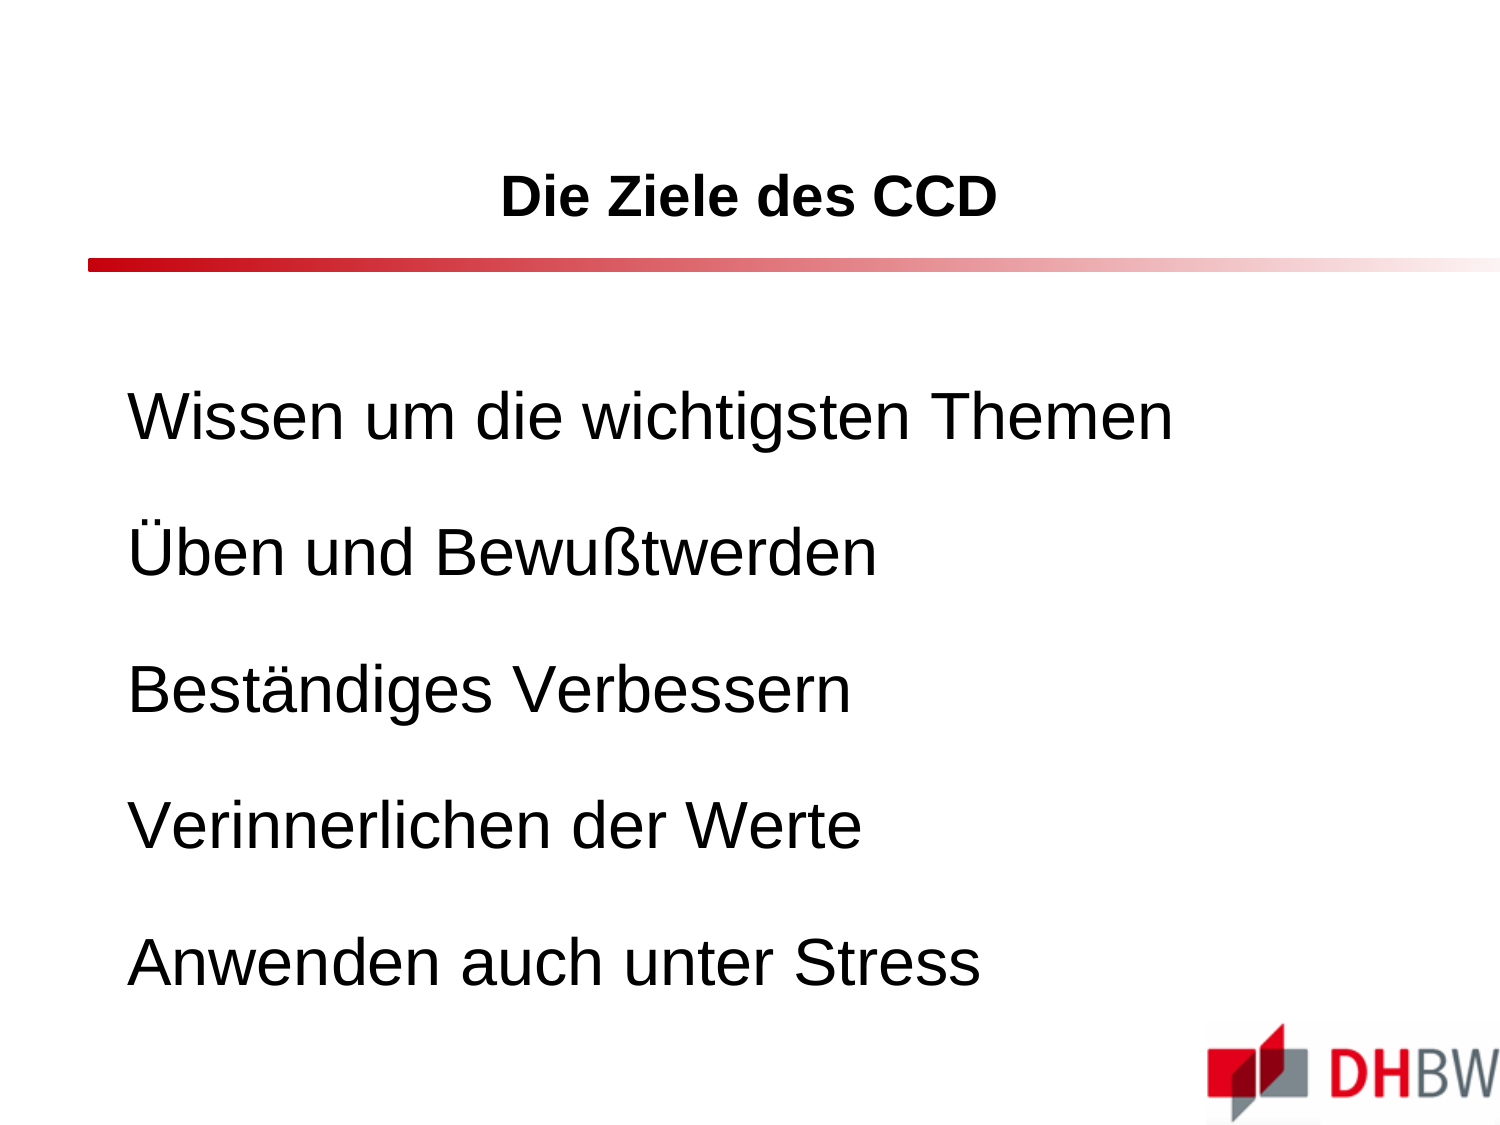

# Die Ziele des CCD
Wissen um die wichtigsten Themen
Üben und Bewußtwerden
Beständiges Verbessern
Verinnerlichen der Werte
Anwenden auch unter Stress